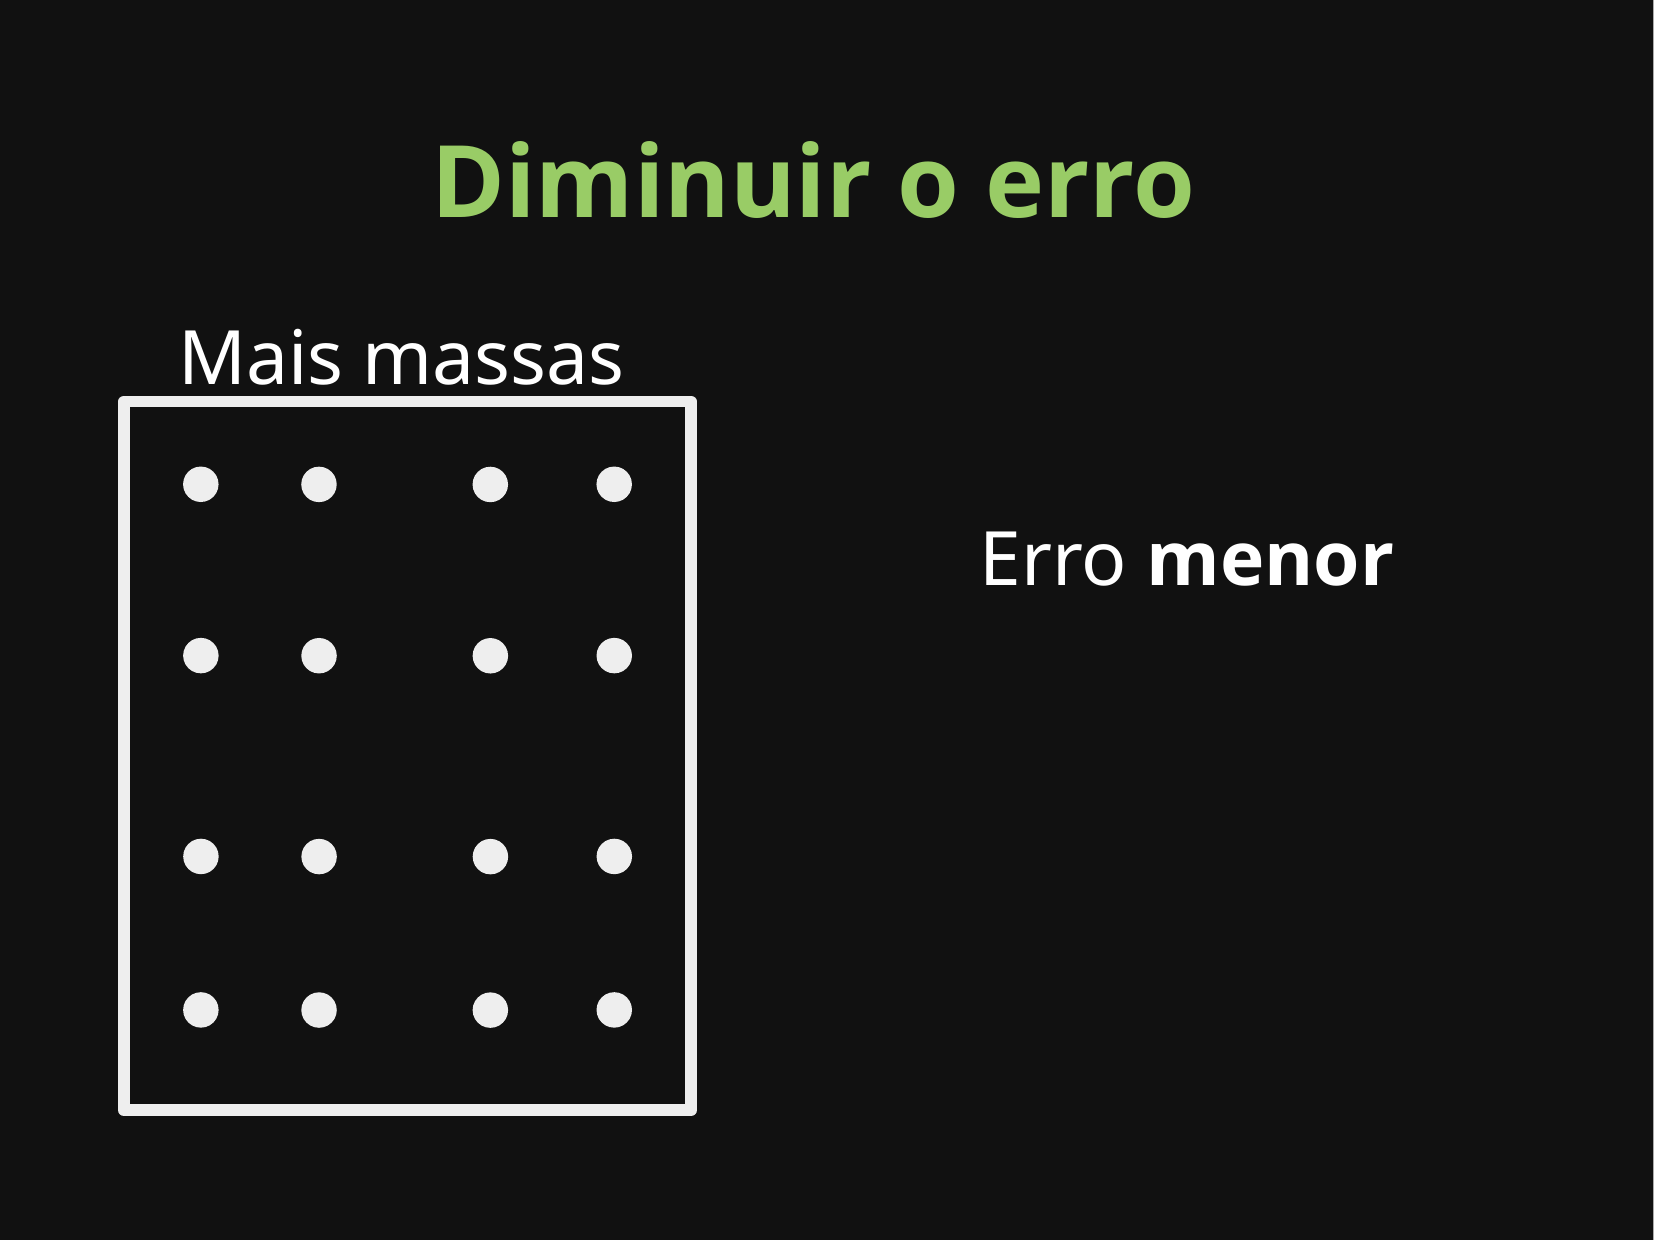

# Diminuir o erro
Mais massas
Erro menor